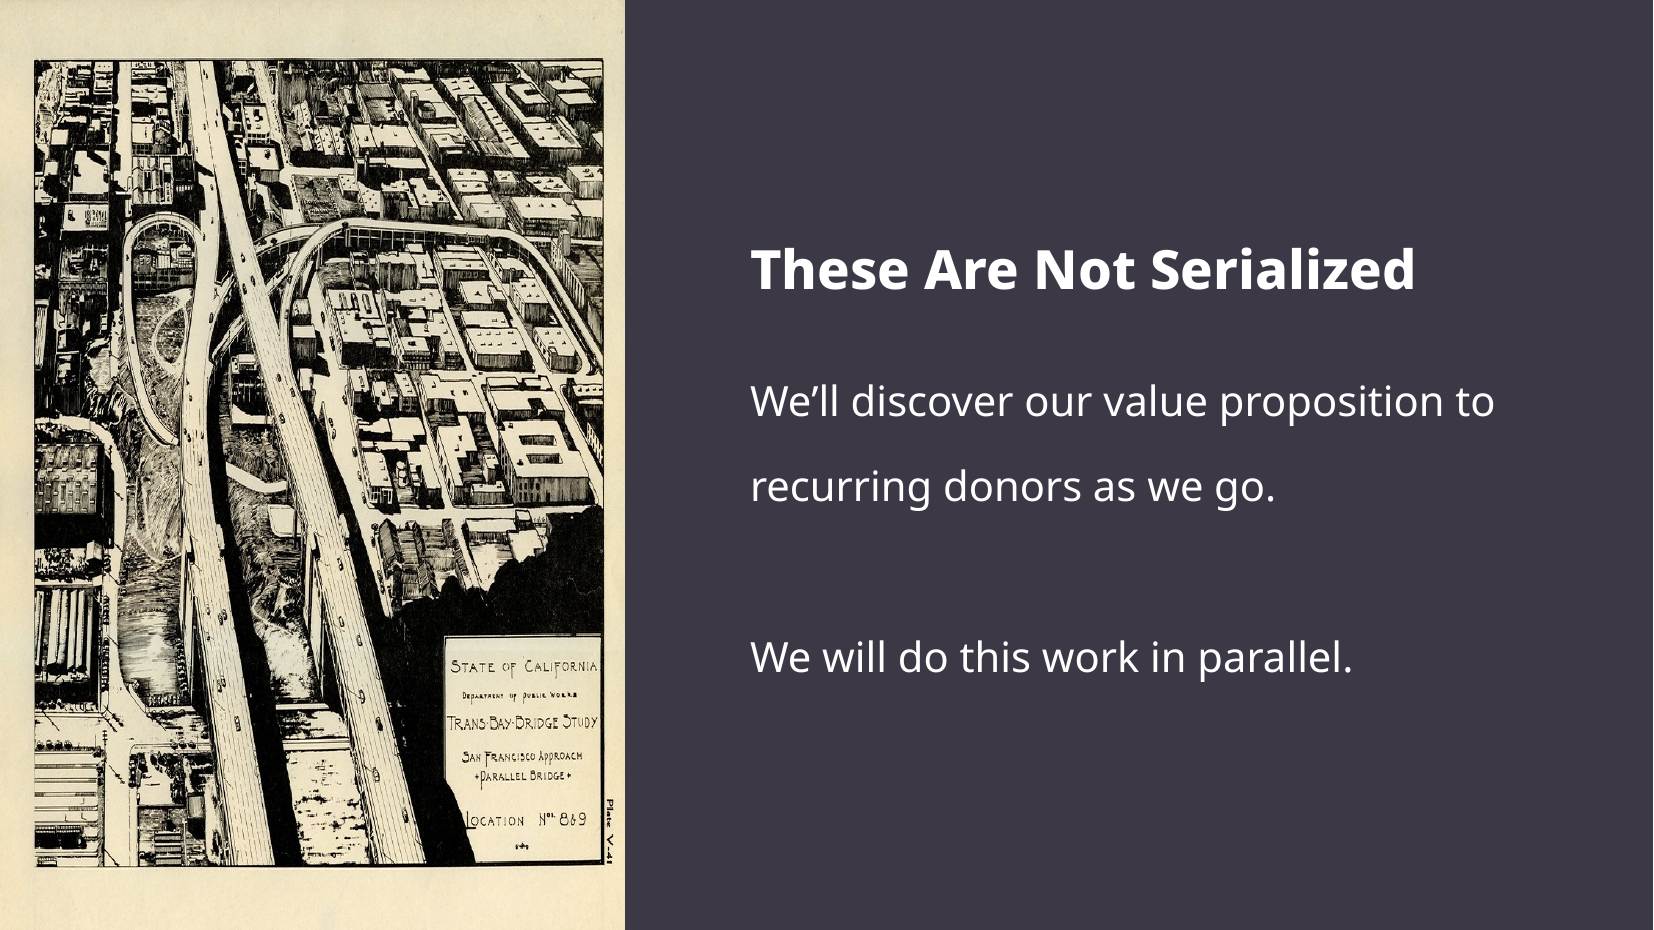

# These Are Not Serialized
We’ll discover our value proposition to recurring donors as we go.
We will do this work in parallel.